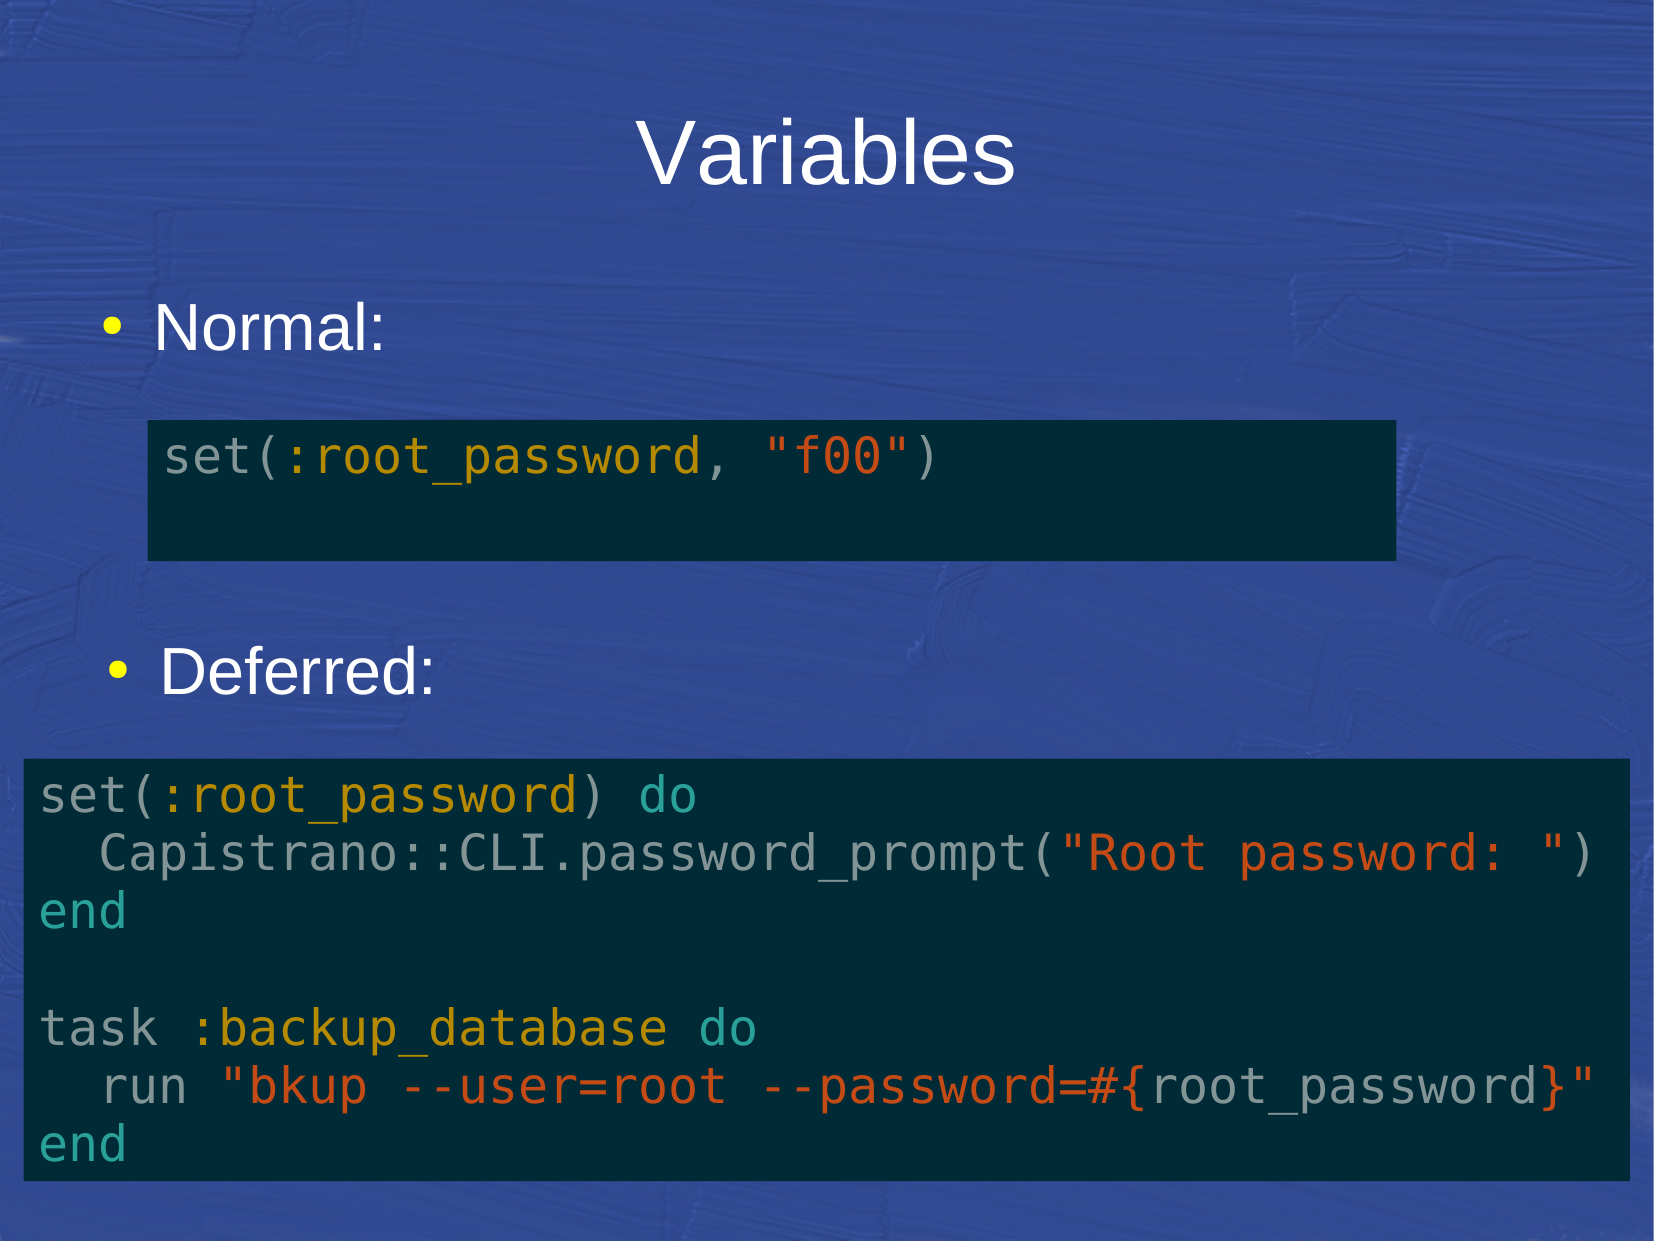

# Variables
Normal:
set(:root_password, "f00")
Deferred:
set(:root_password) do
 Capistrano::CLI.password_prompt("Root password: ")
end
task :backup_database do
 run "bkup --user=root --password=#{root_password}"
end